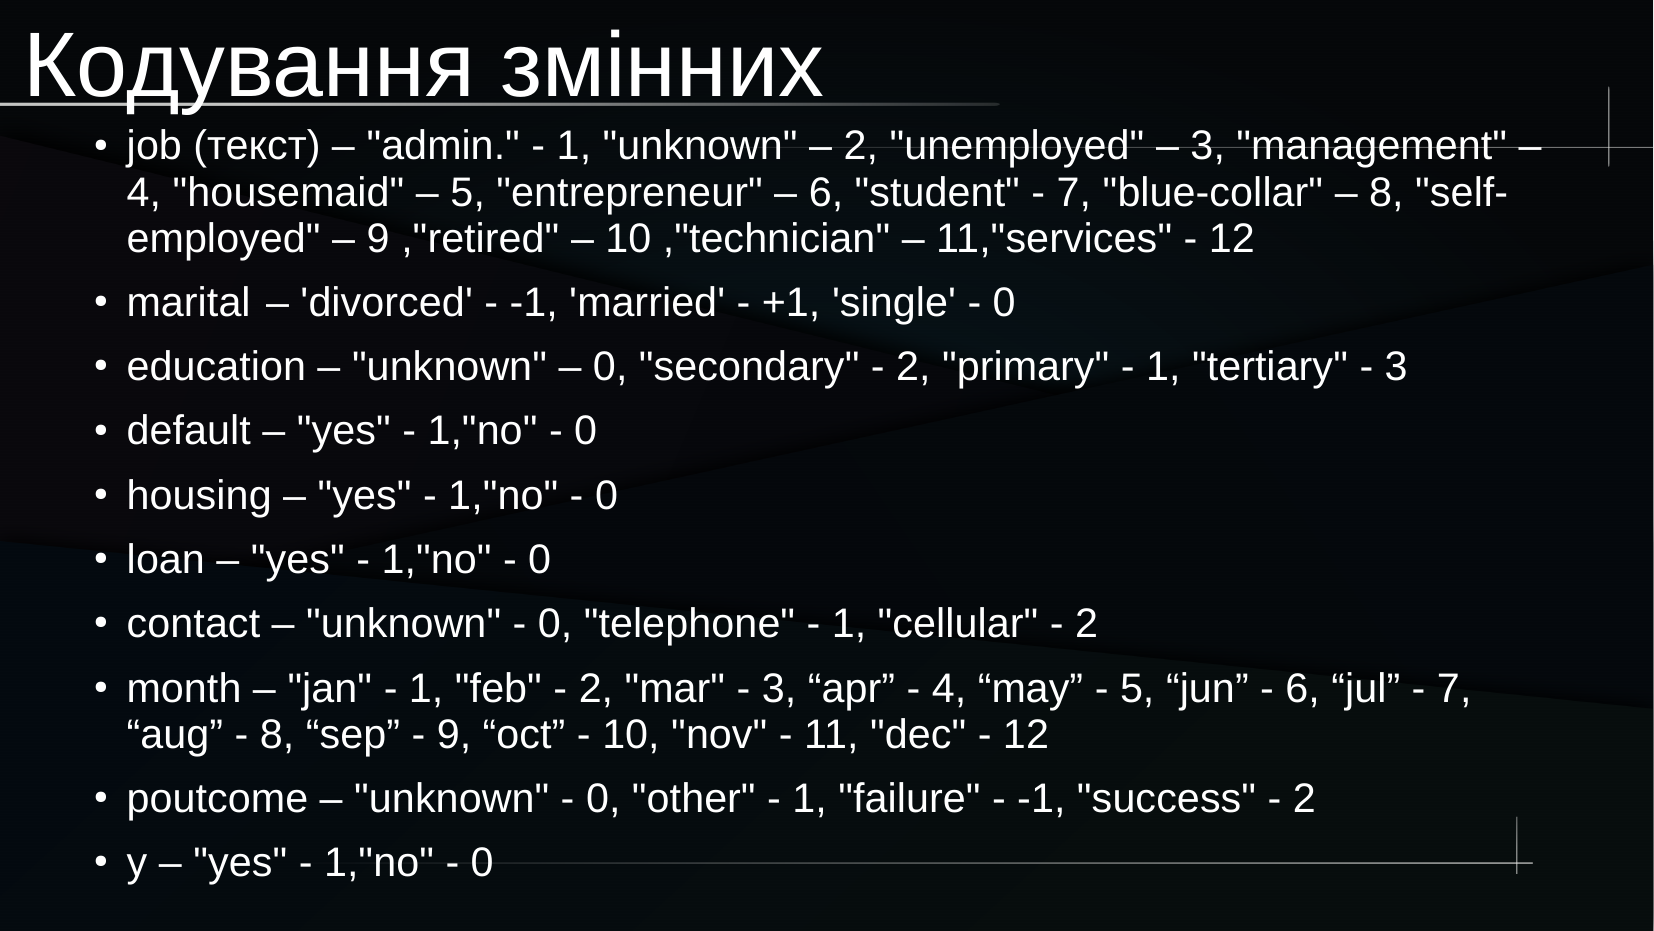

# Кодування змінних
job (текст) – "admin." - 1, "unknown" – 2, "unemployed" – 3, "management" – 4, "housemaid" – 5, "entrepreneur" – 6, "student" - 7, "blue-collar" – 8, "self-employed" – 9 ,"retired" – 10 ,"technician" – 11,"services" - 12
marital	– 'divorced' - -1, 'married' - +1, 'single' - 0
education – "unknown" – 0, "secondary" - 2, "primary" - 1, "tertiary" - 3
default – "yes" - 1,"no" - 0
housing – "yes" - 1,"no" - 0
loan – "yes" - 1,"no" - 0
contact – "unknown" - 0, "telephone" - 1, "cellular" - 2
month – "jan" - 1, "feb" - 2, "mar" - 3, “apr” - 4, “may” - 5, “jun” - 6, “jul” - 7, “aug” - 8, “sep” - 9, “oct” - 10, "nov" - 11, "dec" - 12
poutcome – "unknown" - 0, "other" - 1, "failure" - -1, "success" - 2
y – "yes" - 1,"no" - 0